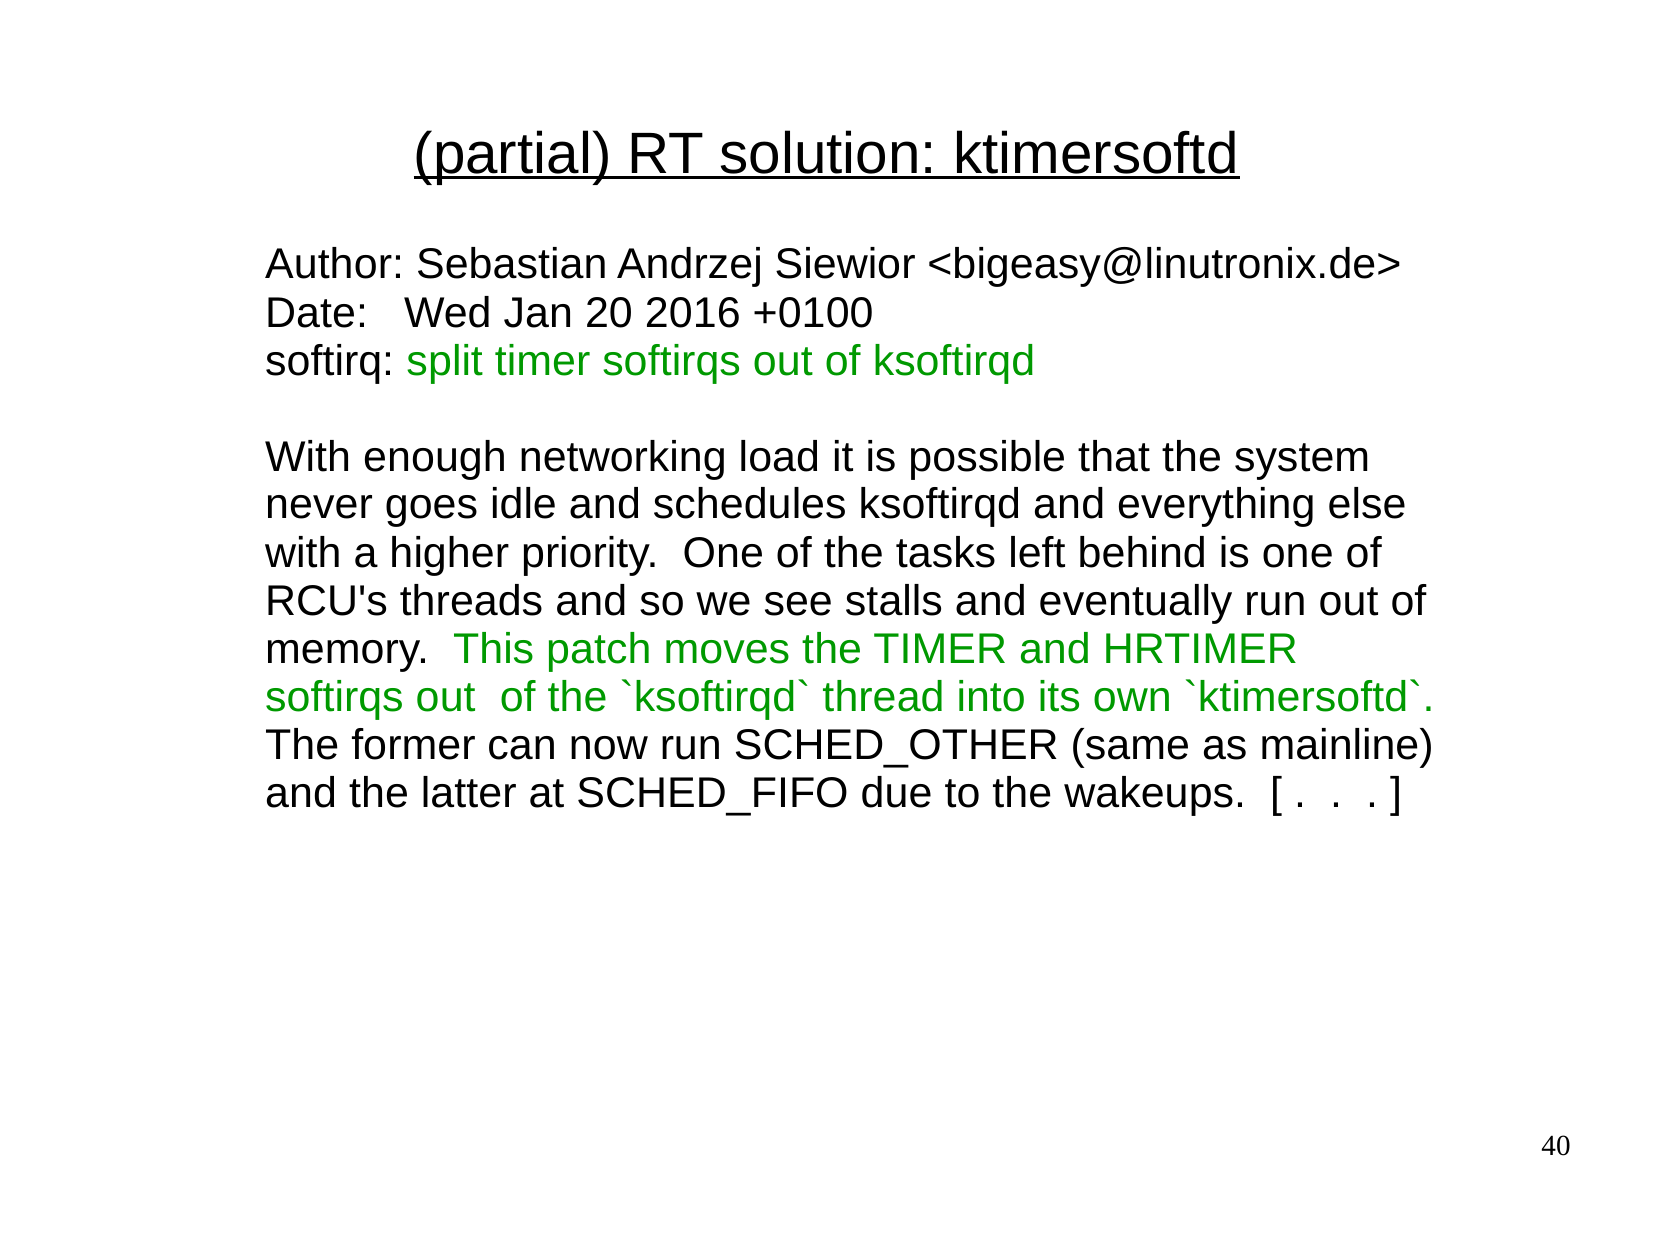

# (partial) RT solution: ktimersoftd
Author: Sebastian Andrzej Siewior <bigeasy@linutronix.de>
Date: Wed Jan 20 2016 +0100
softirq: split timer softirqs out of ksoftirqd
With enough networking load it is possible that the system never goes idle and schedules ksoftirqd and everything else with a higher priority. One of the tasks left behind is one of RCU's threads and so we see stalls and eventually run out of memory. This patch moves the TIMER and HRTIMER softirqs out of the `ksoftirqd` thread into its own `ktimersoftd`. The former can now run SCHED_OTHER (same as mainline) and the latter at SCHED_FIFO due to the wakeups. [ . . . ]
40